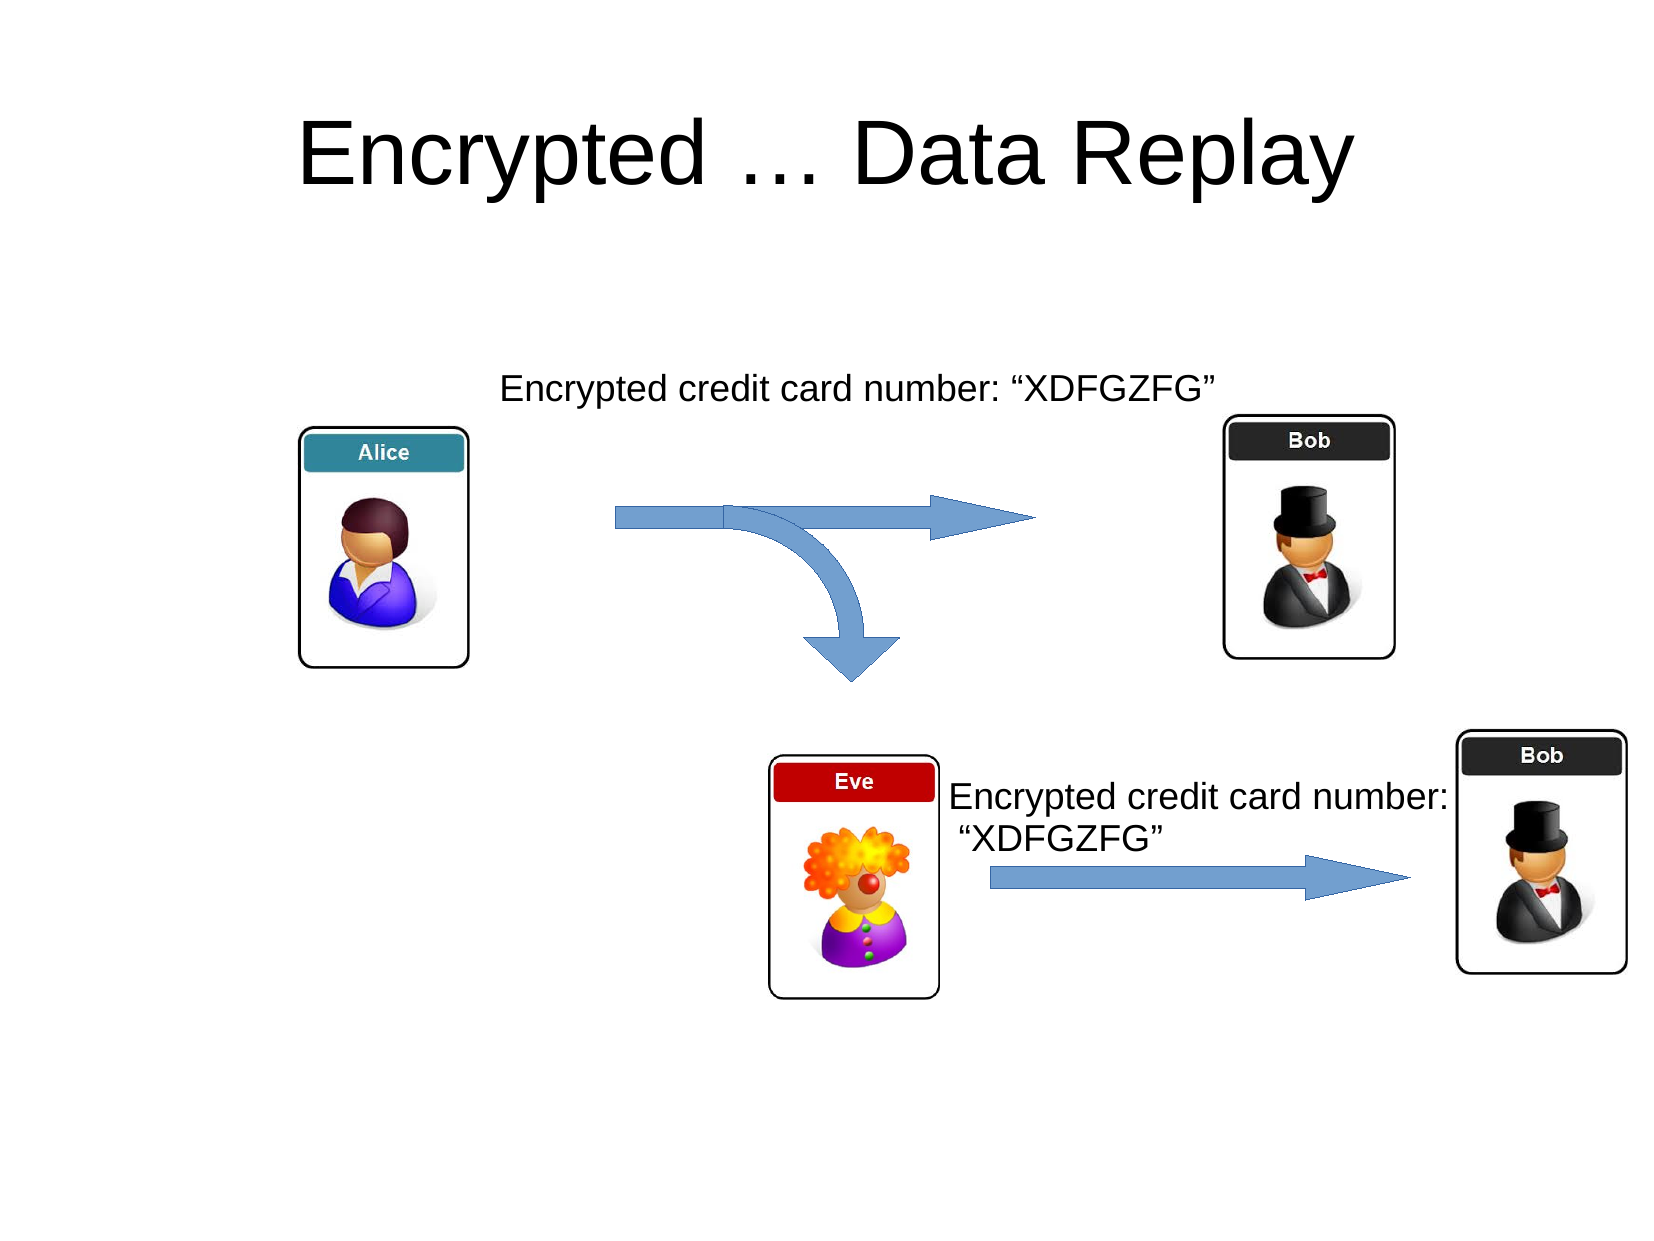

# Encrypted … Data Replay
Encrypted credit card number: “XDFGZFG”
Encrypted credit card number:
 “XDFGZFG”